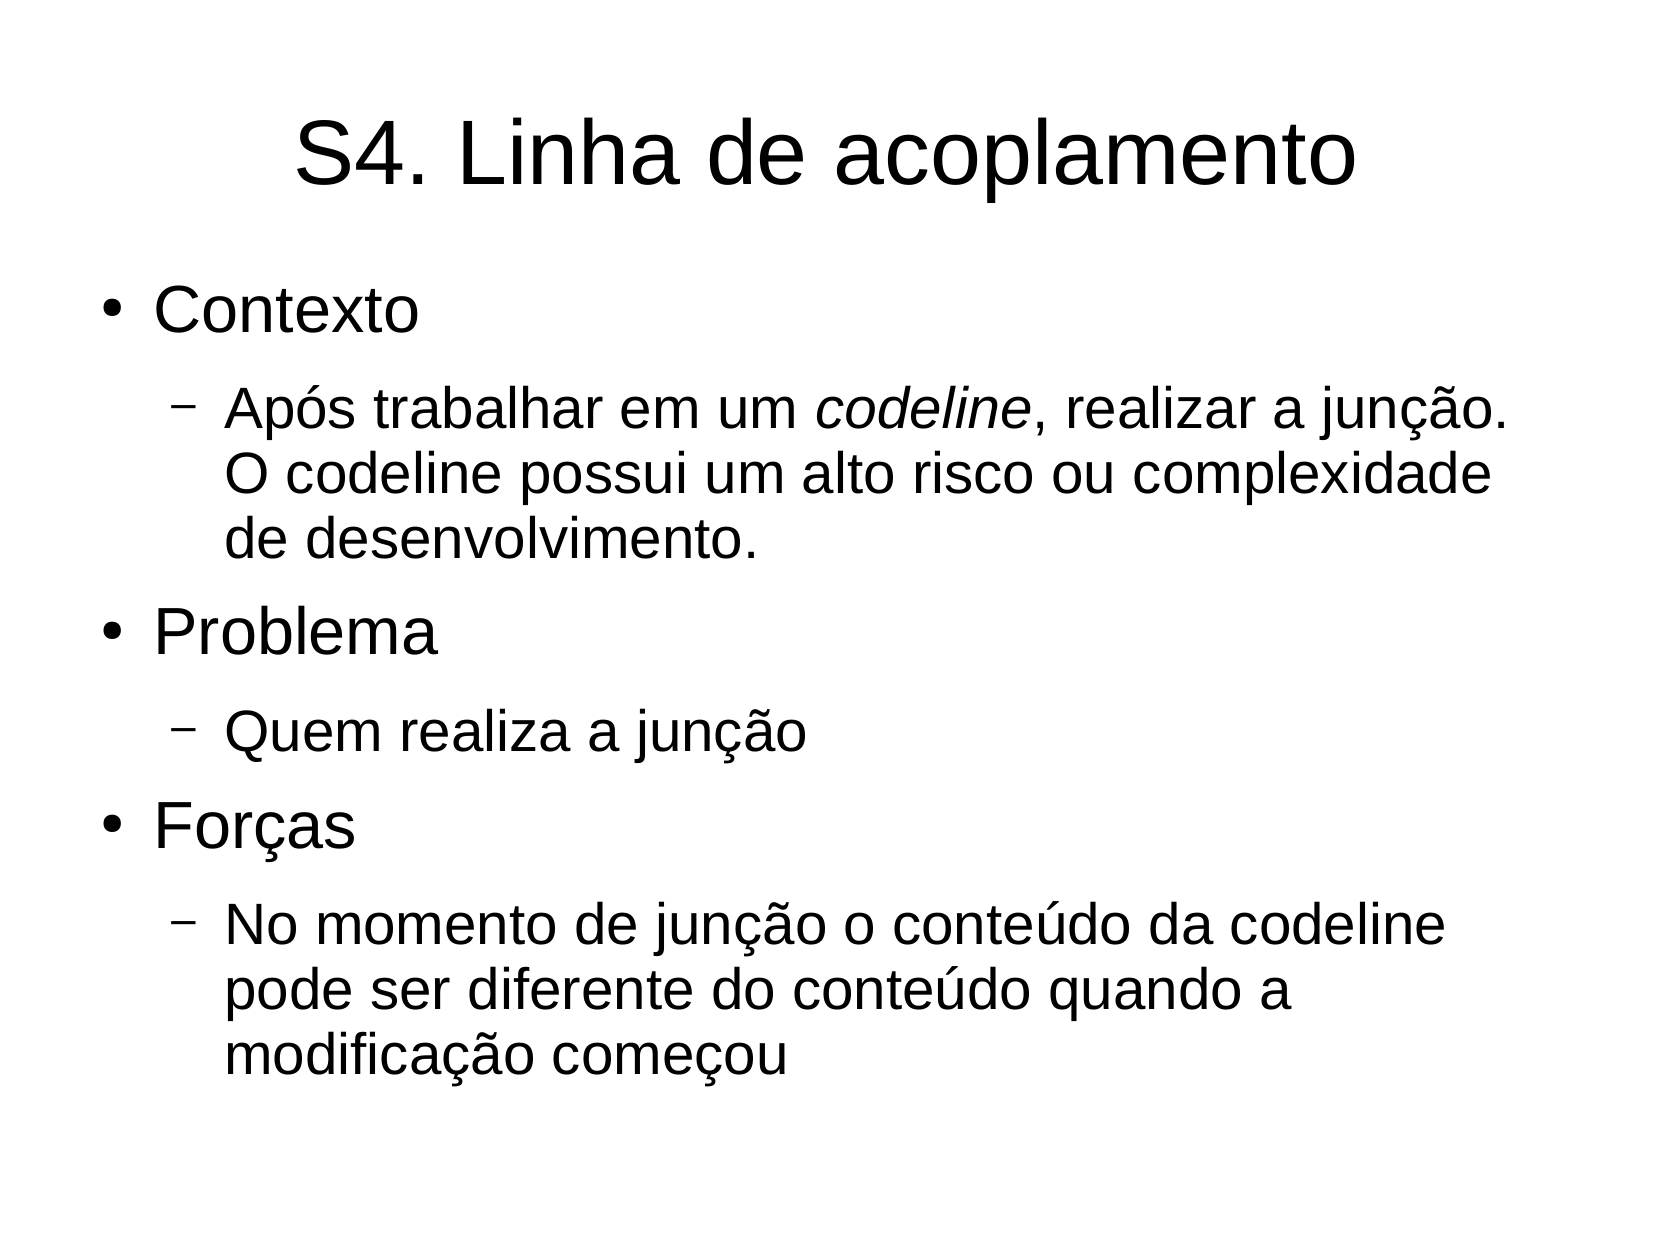

# S4. Linha de acoplamento
Contexto
Após trabalhar em um codeline, realizar a junção. O codeline possui um alto risco ou complexidade de desenvolvimento.
Problema
Quem realiza a junção
Forças
No momento de junção o conteúdo da codeline pode ser diferente do conteúdo quando a modificação começou